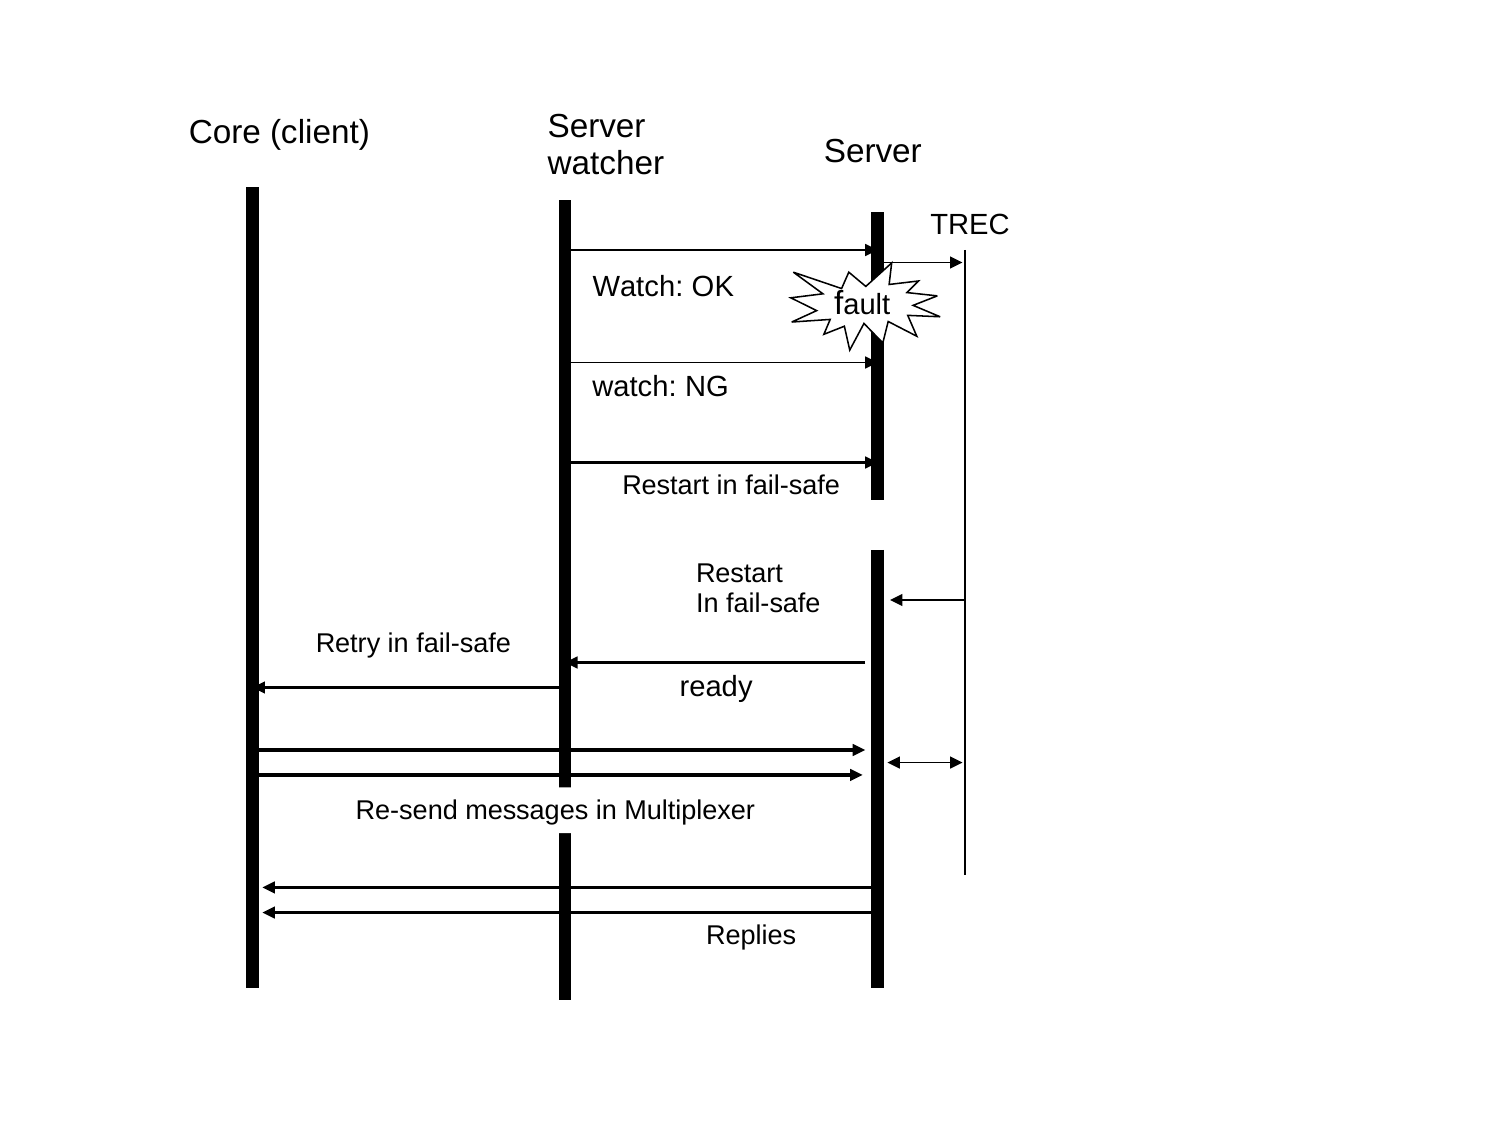

Server
watcher
Core (client)
Server
TREC
Watch: OK
fault
watch: NG
Restart in fail-safe
Restart
In fail-safe
Retry in fail-safe
ready
Re-send messages in Multiplexer
Replies